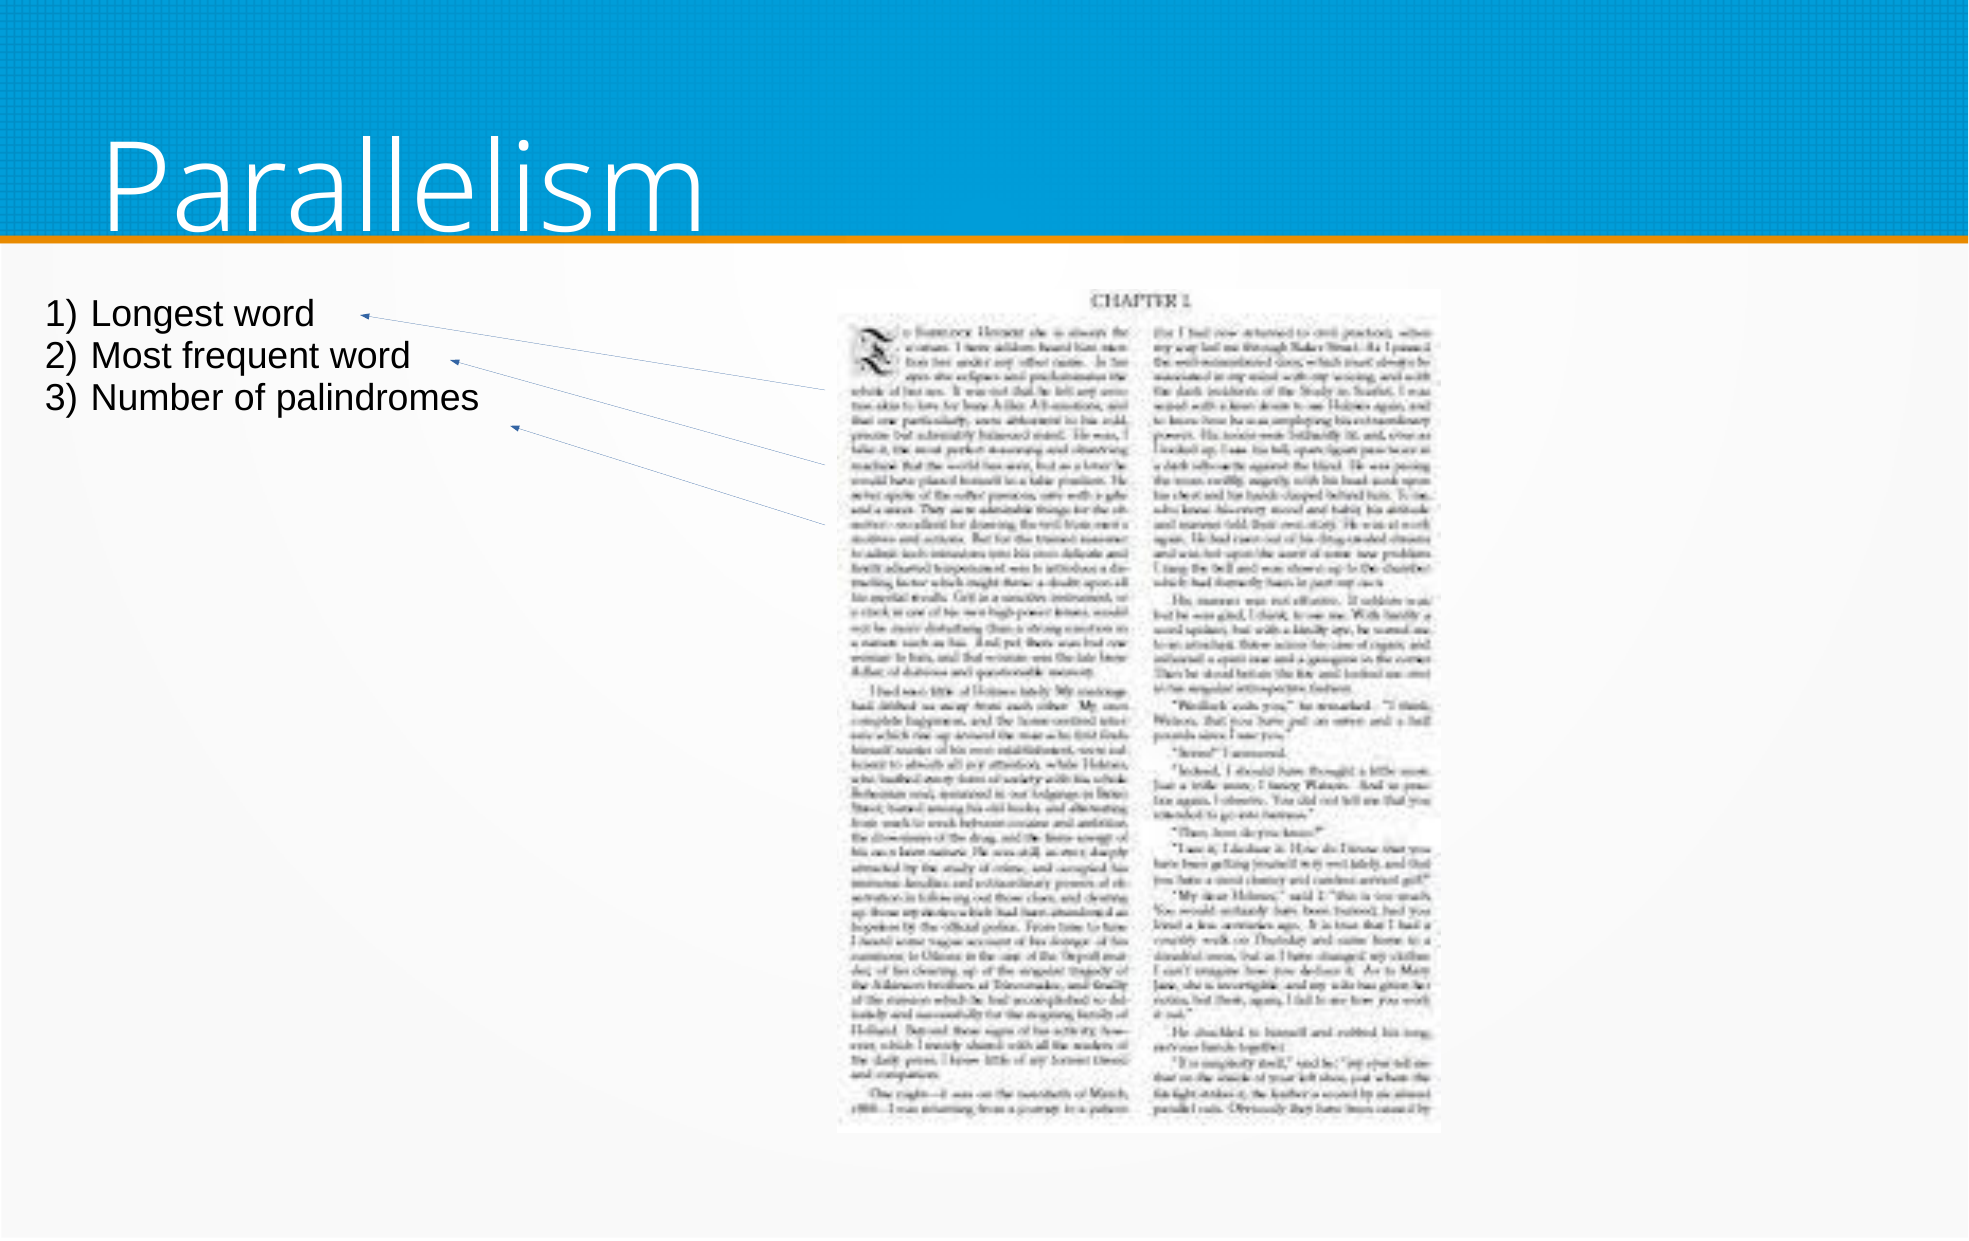

# Parallelism
 Longest word
 Most frequent word
 Number of palindromes